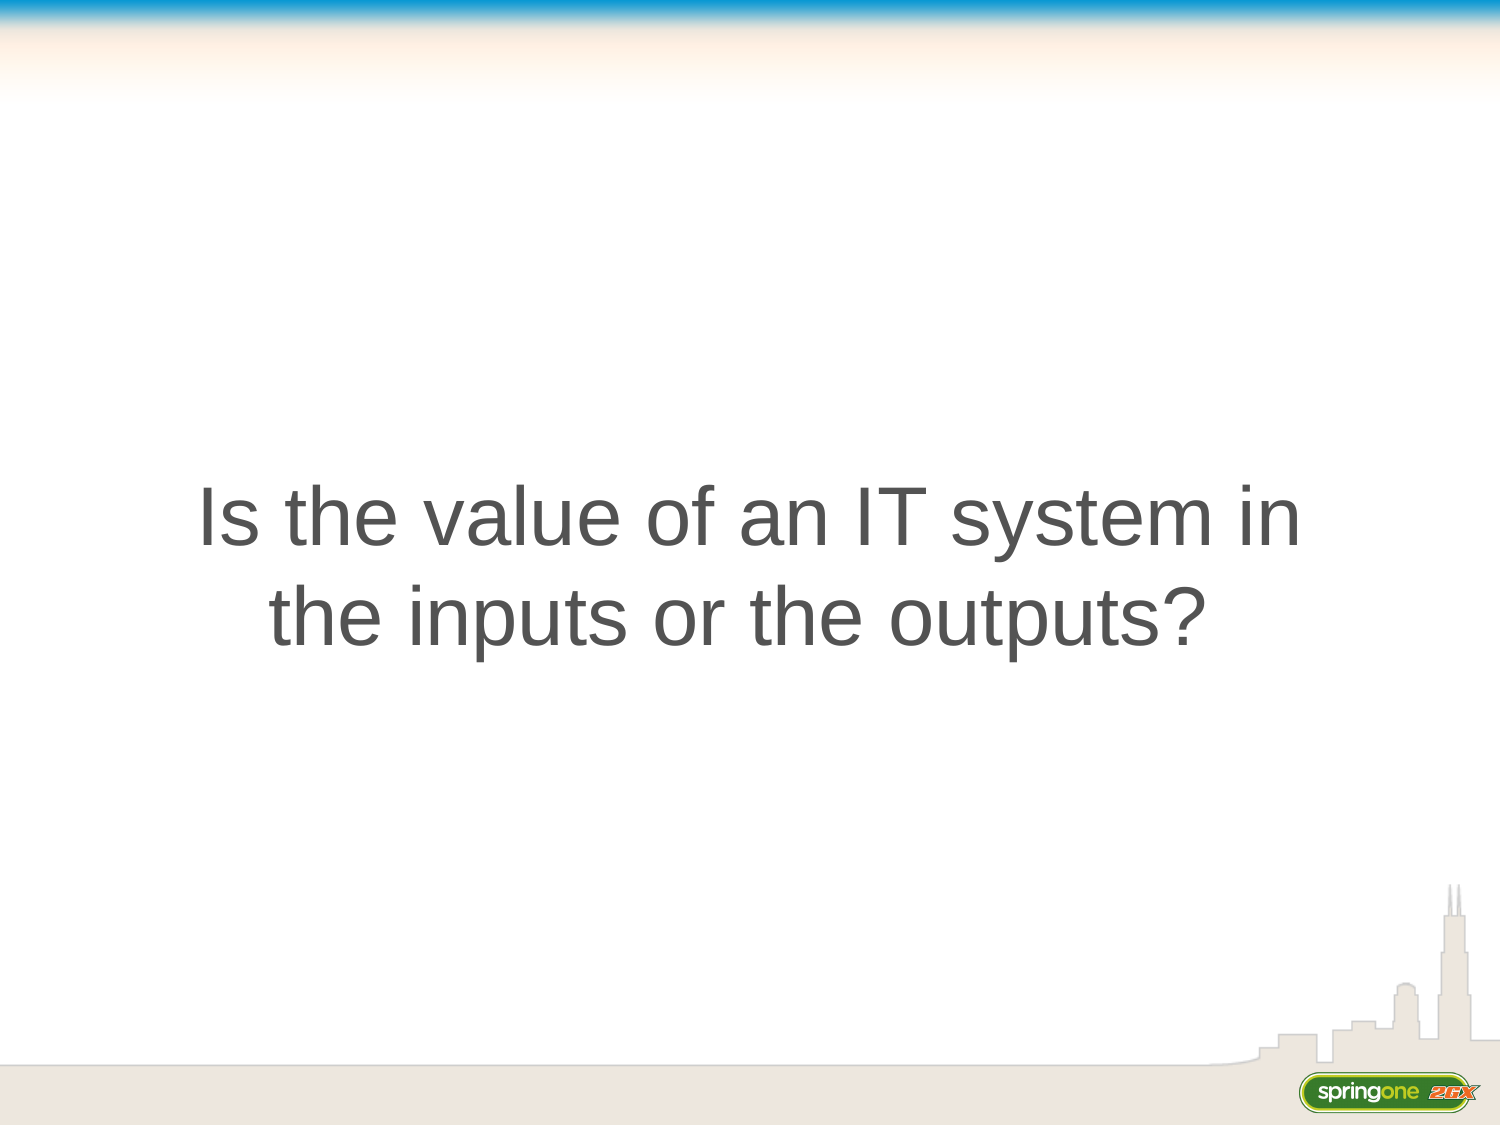

# Is the value of an IT system in the inputs or the outputs?